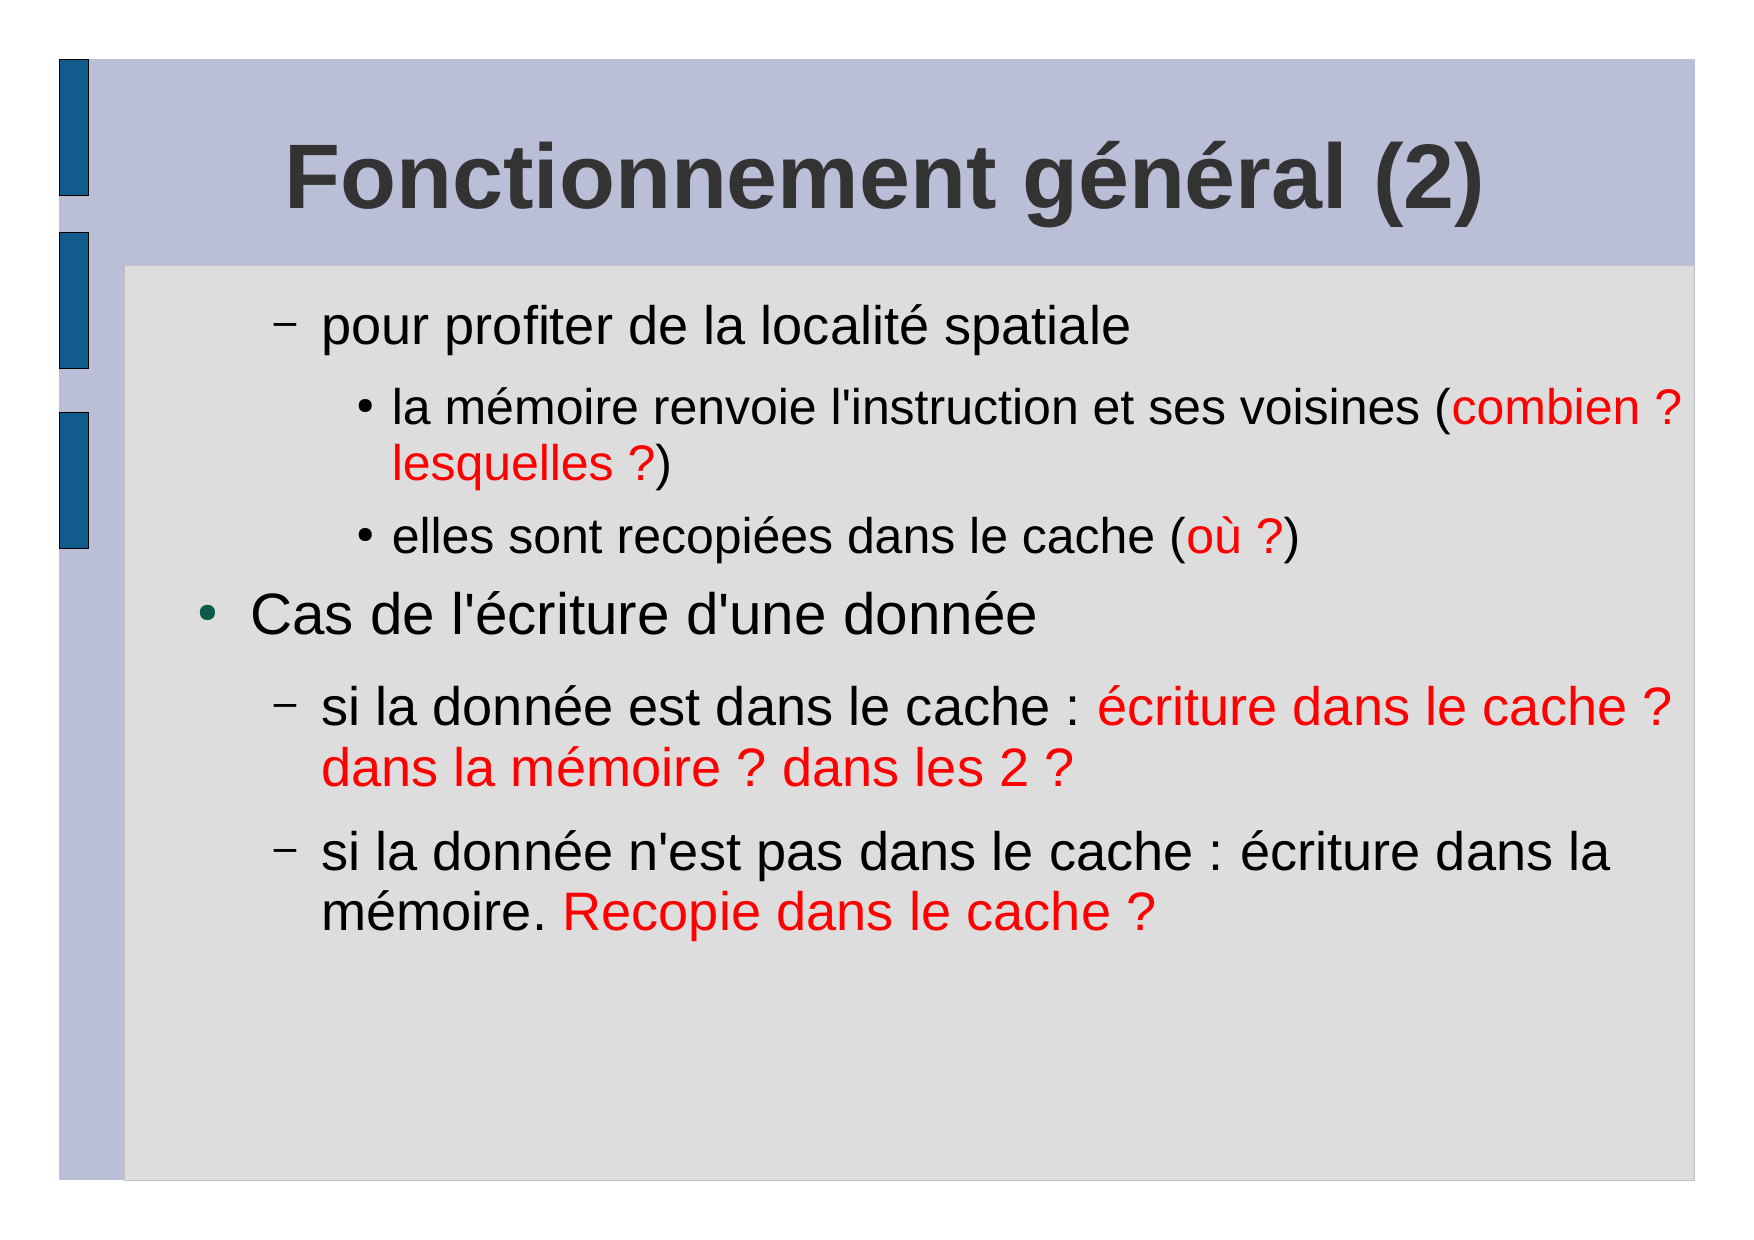

# Fonctionnement général (2)
pour profiter de la localité spatiale
la mémoire renvoie l'instruction et ses voisines (combien ? lesquelles ?)
elles sont recopiées dans le cache (où ?)
Cas de l'écriture d'une donnée
si la donnée est dans le cache : écriture dans le cache ?dans la mémoire ? dans les 2 ?
si la donnée n'est pas dans le cache : écriture dans la mémoire. Recopie dans le cache ?